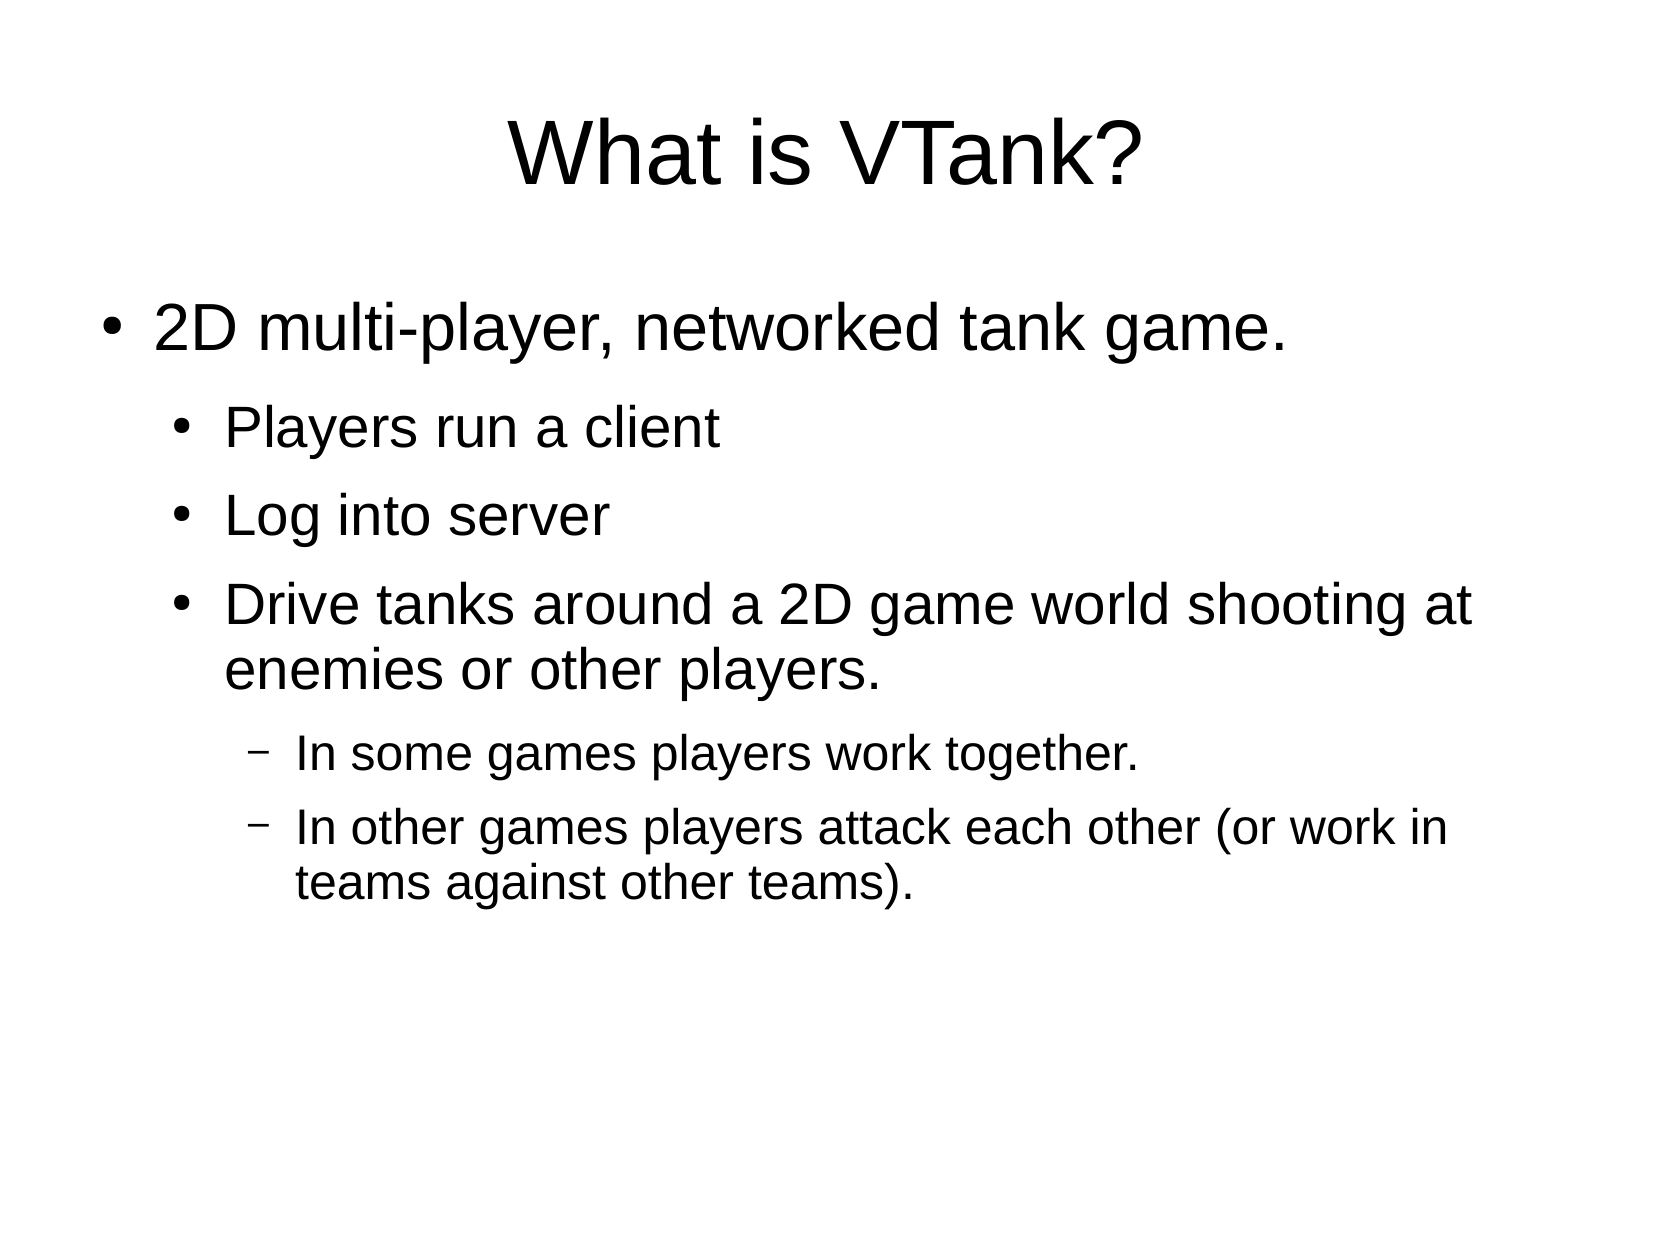

# What is VTank?
2D multi-player, networked tank game.
Players run a client
Log into server
Drive tanks around a 2D game world shooting at enemies or other players.
In some games players work together.
In other games players attack each other (or work in teams against other teams).